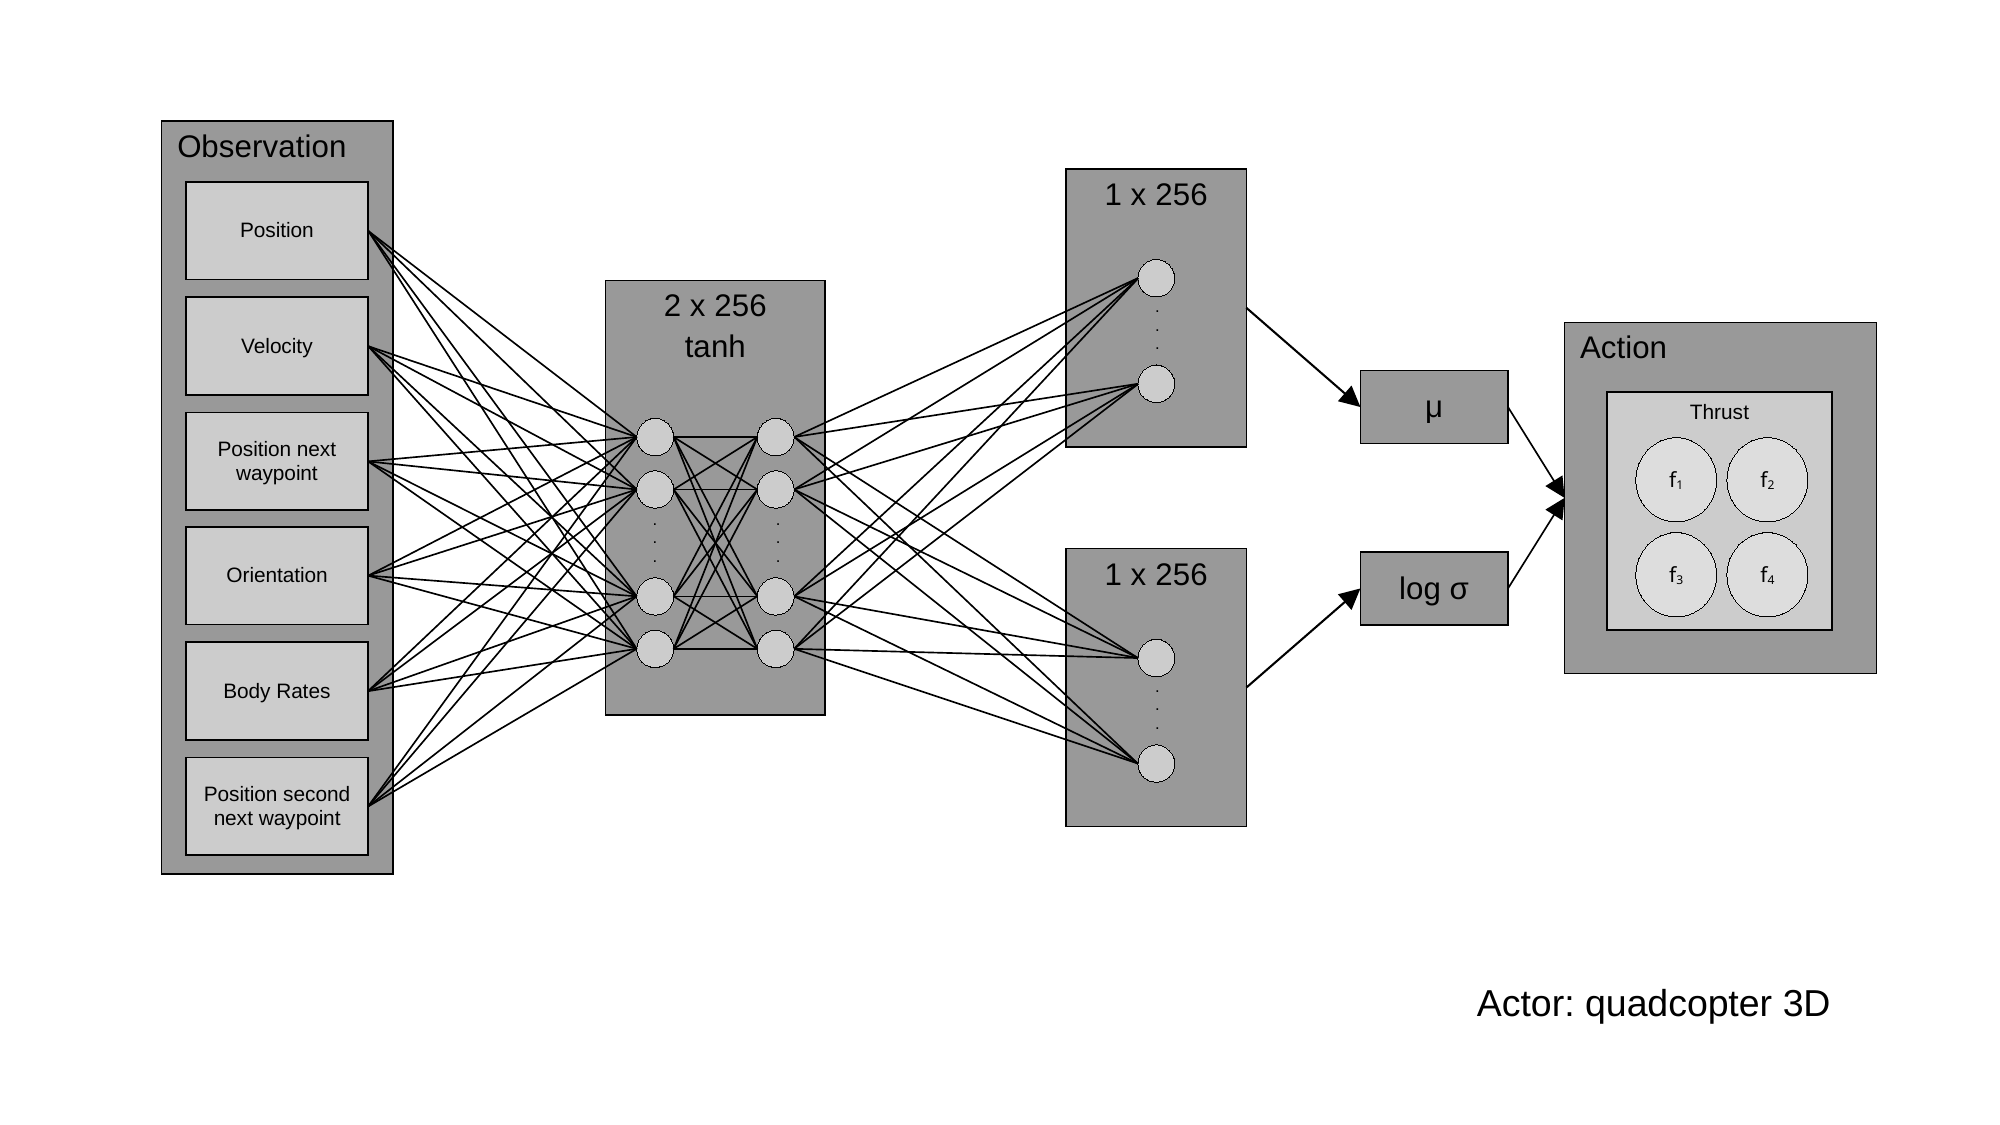

Observation
1 x 256
Position
2 x 256
tanh
.
.
.
Velocity
Action
Thrust
f1
f2
f3
f4
μ
Position next waypoint
.
.
.
.
.
.
Orientation
1 x 256
log σ
Body Rates
.
.
.
Position second next waypoint
Actor: quadcopter 3D